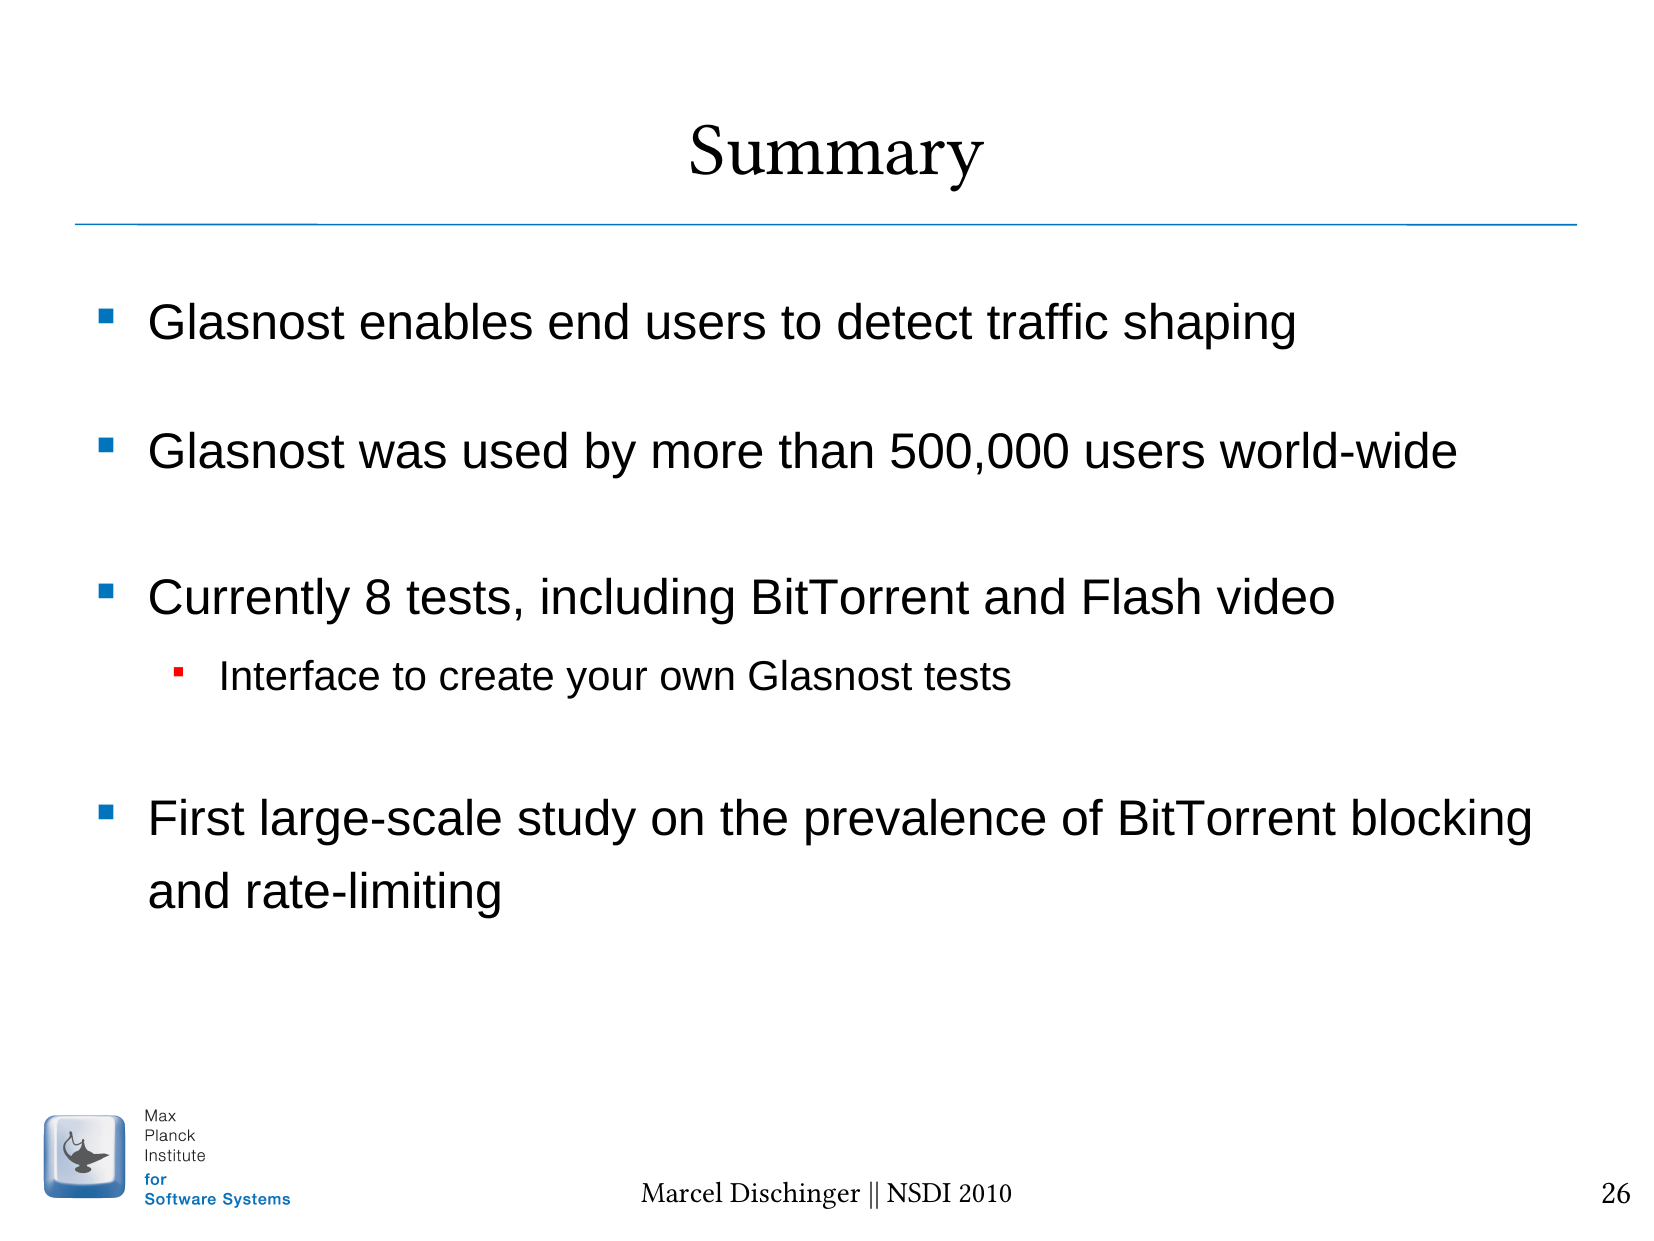

# Summary
Glasnost enables end users to detect traffic shaping
Glasnost was used by more than 500,000 users world-wide
Currently 8 tests, including BitTorrent and Flash video
Interface to create your own Glasnost tests
First large-scale study on the prevalence of BitTorrent blocking and rate-limiting